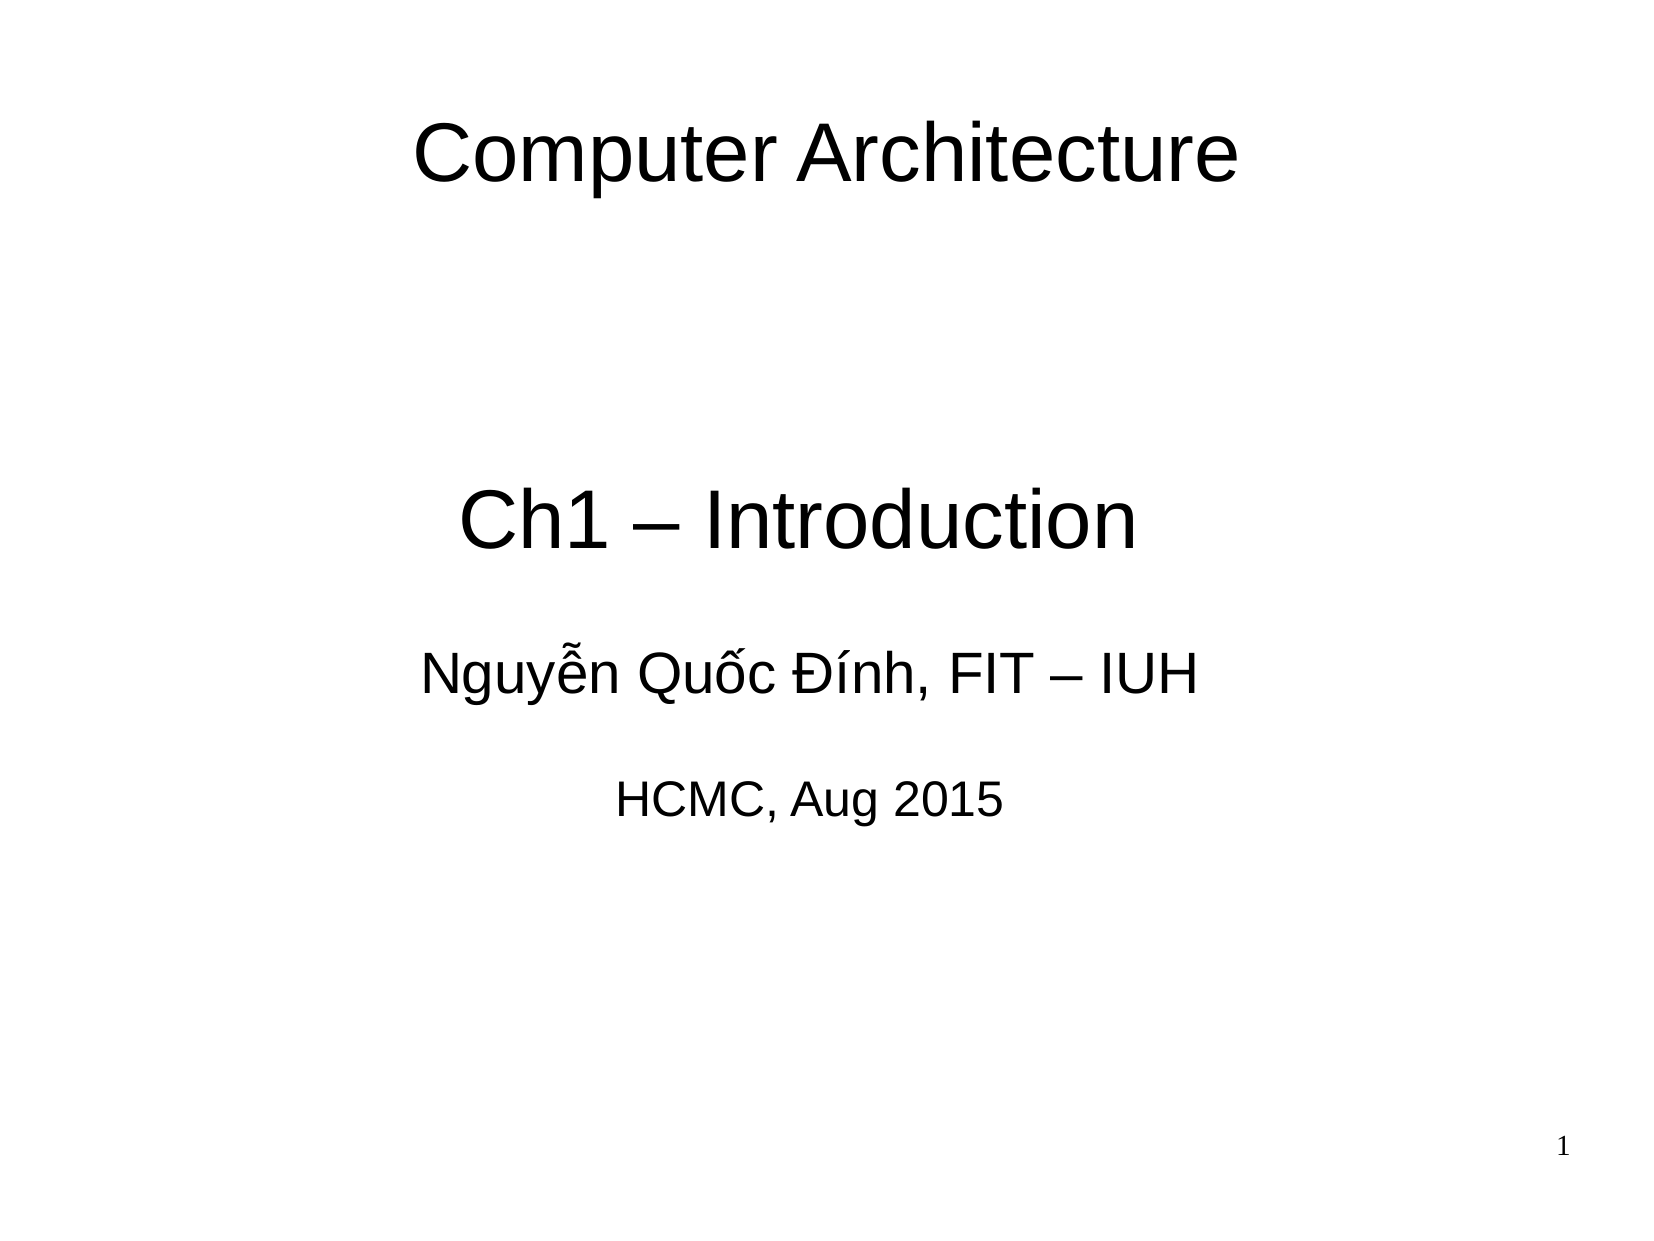

# Computer Architecture
Ch1 – Introduction
Nguyễn Quốc Đính, FIT – IUH
HCMC, Aug 2015
1